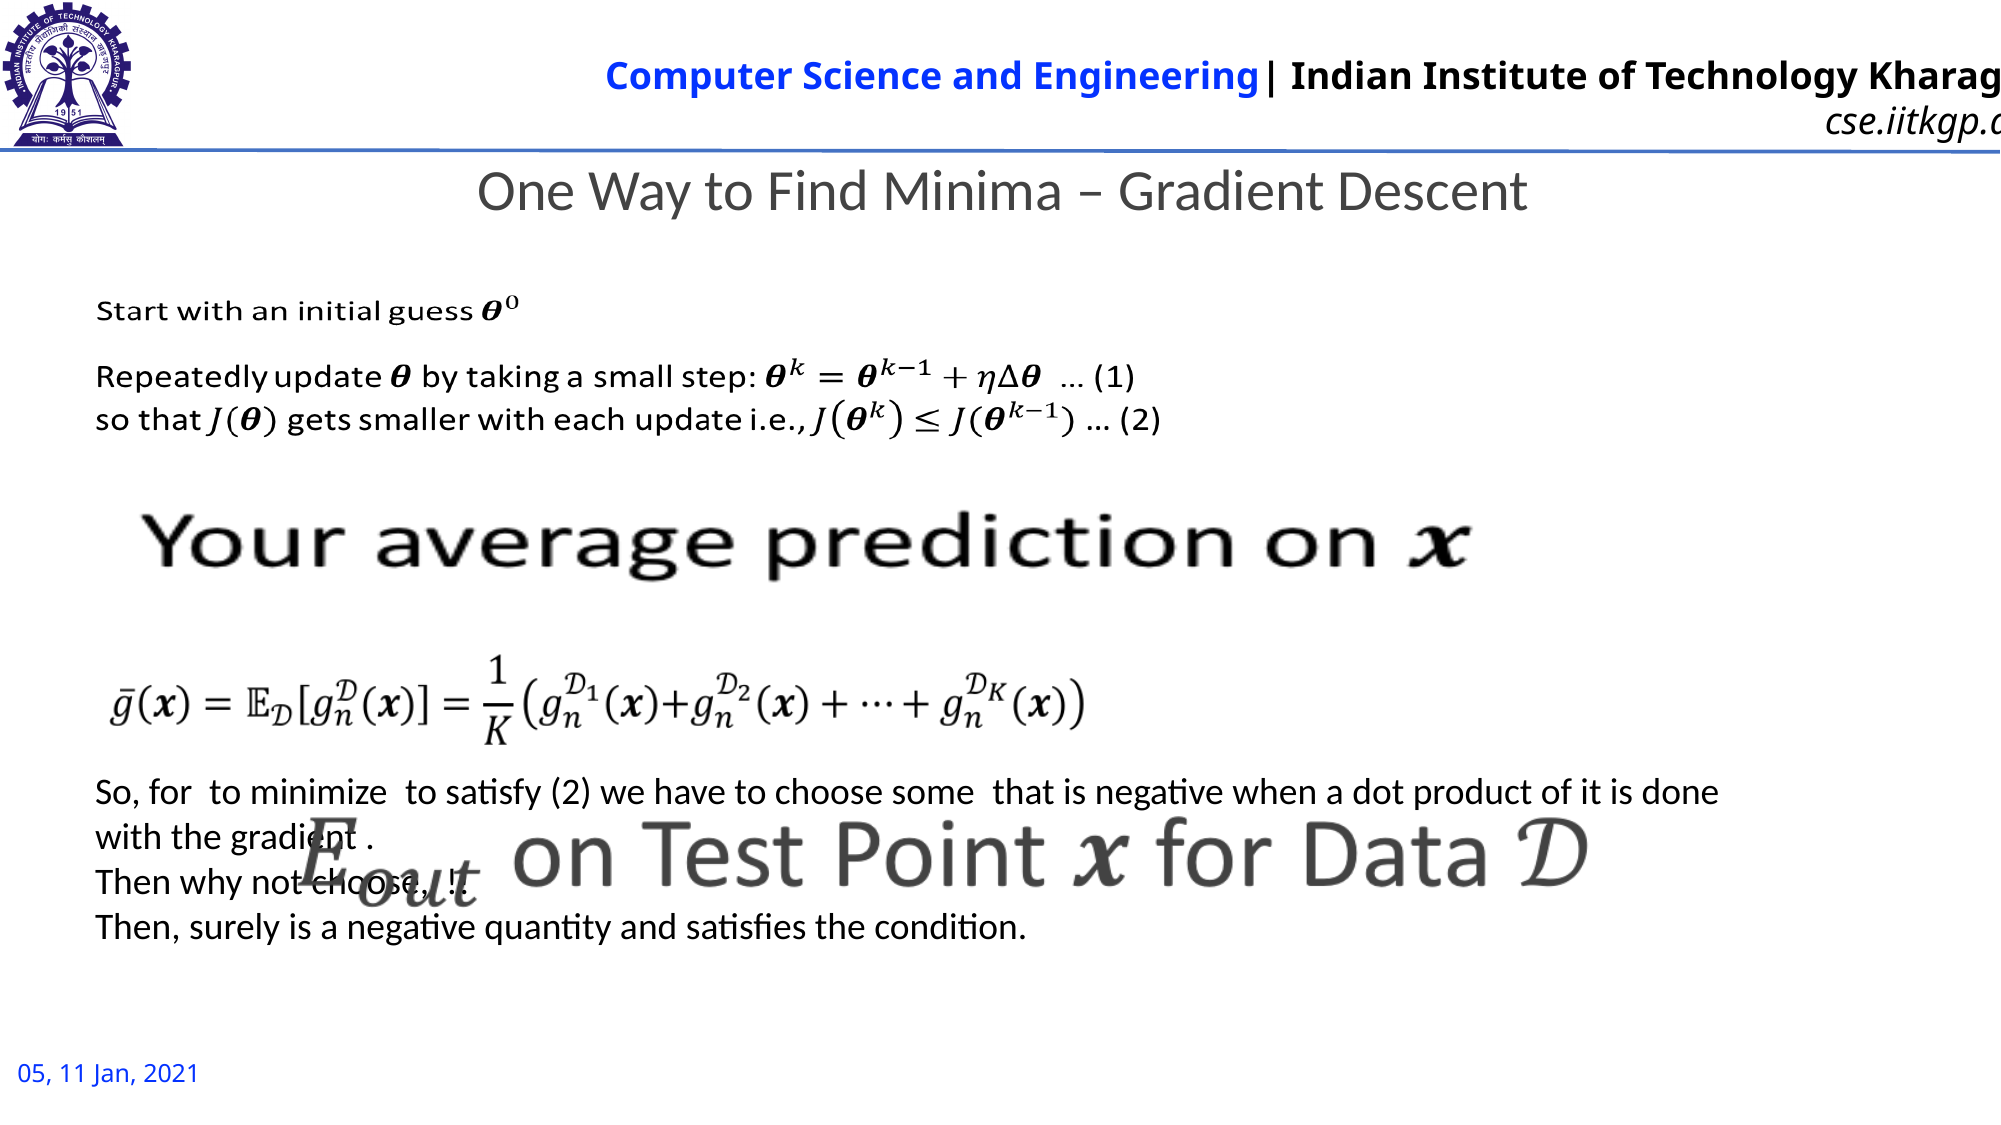

One Way to Find Minima – Gradient Descent
So, for to minimize to satisfy (2) we have to choose some that is negative when a dot product of it is done with the gradient .
Then why not choose, !!
Then, surely is a negative quantity and satisfies the condition.
05, 11 Jan, 2021